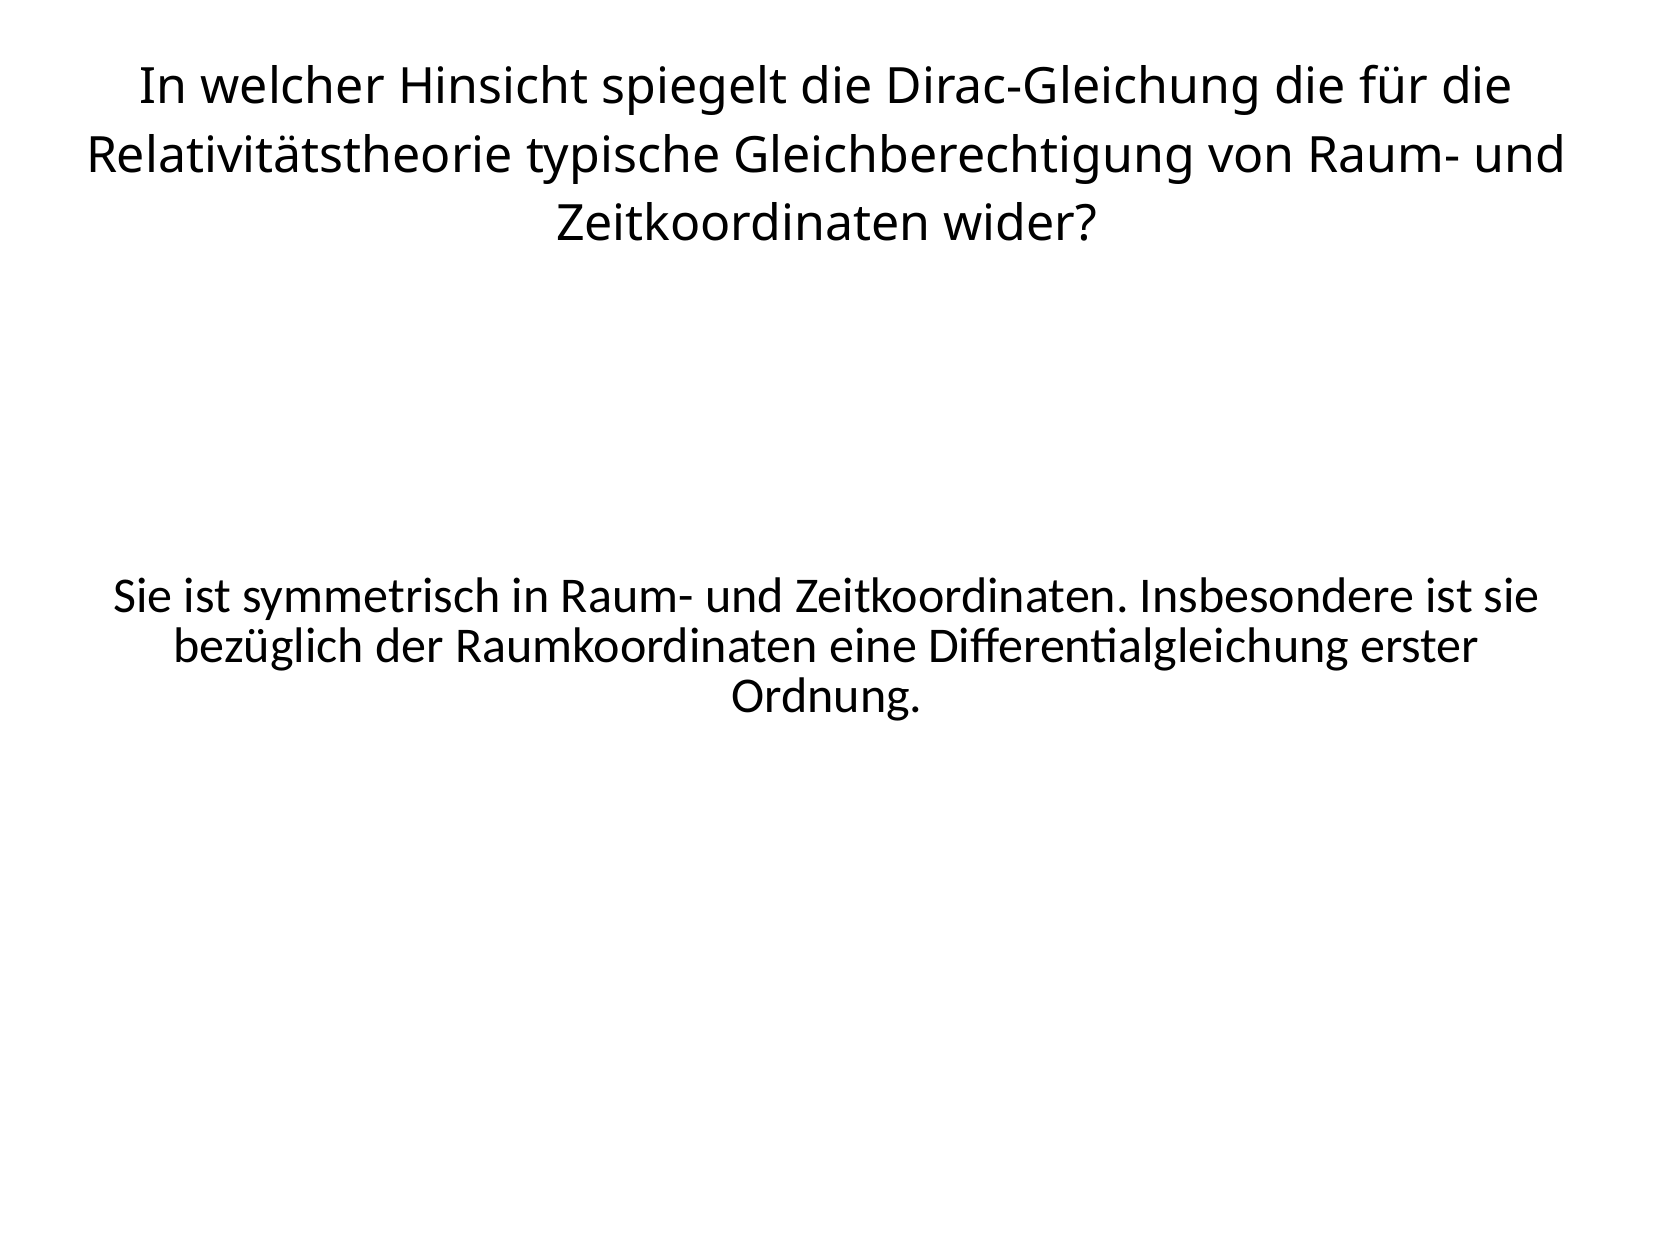

# In welcher Hinsicht spiegelt die Dirac-Gleichung die für die Relativitätstheorie typische Gleichberechtigung von Raum- und Zeitkoordinaten wider?
Sie ist symmetrisch in Raum- und Zeitkoordinaten. Insbesondere ist sie bezüglich der Raumkoordinaten eine Differentialgleichung erster Ordnung.